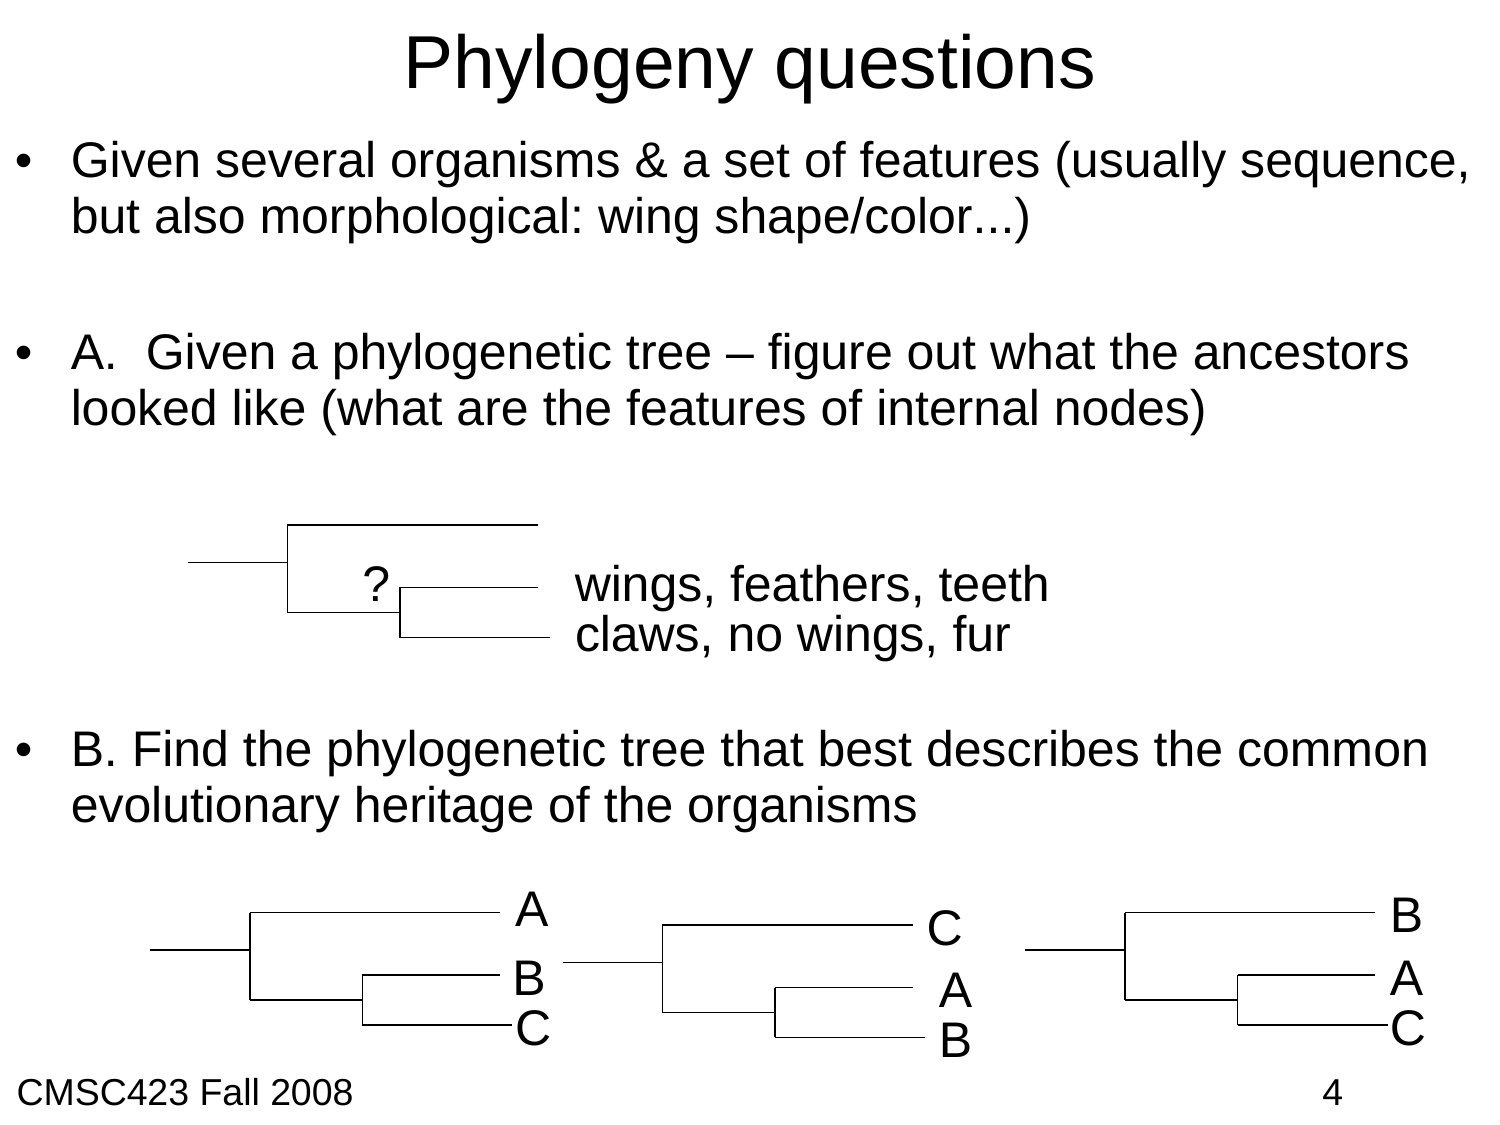

# Phylogeny questions
Given several organisms & a set of features (usually sequence, but also morphological: wing shape/color...)
A. Given a phylogenetic tree – figure out what the ancestors looked like (what are the features of internal nodes)
B. Find the phylogenetic tree that best describes the common evolutionary heritage of the organisms
?
wings, feathers, teeth
claws, no wings, fur
A
B
C
B
A
A
C
C
B
CMSC423 Fall 2008
4